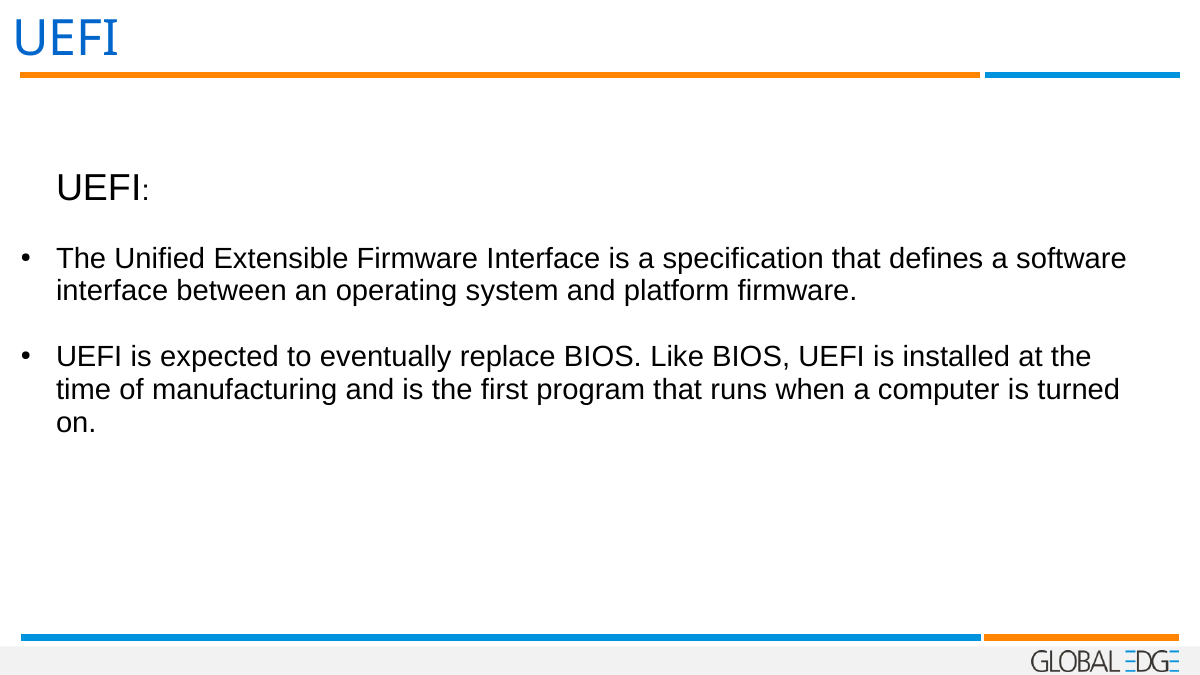

# UEFI
UEFI:
The Unified Extensible Firmware Interface is a specification that defines a software interface between an operating system and platform firmware.
UEFI is expected to eventually replace BIOS. Like BIOS, UEFI is installed at the time of manufacturing and is the first program that runs when a computer is turned on.